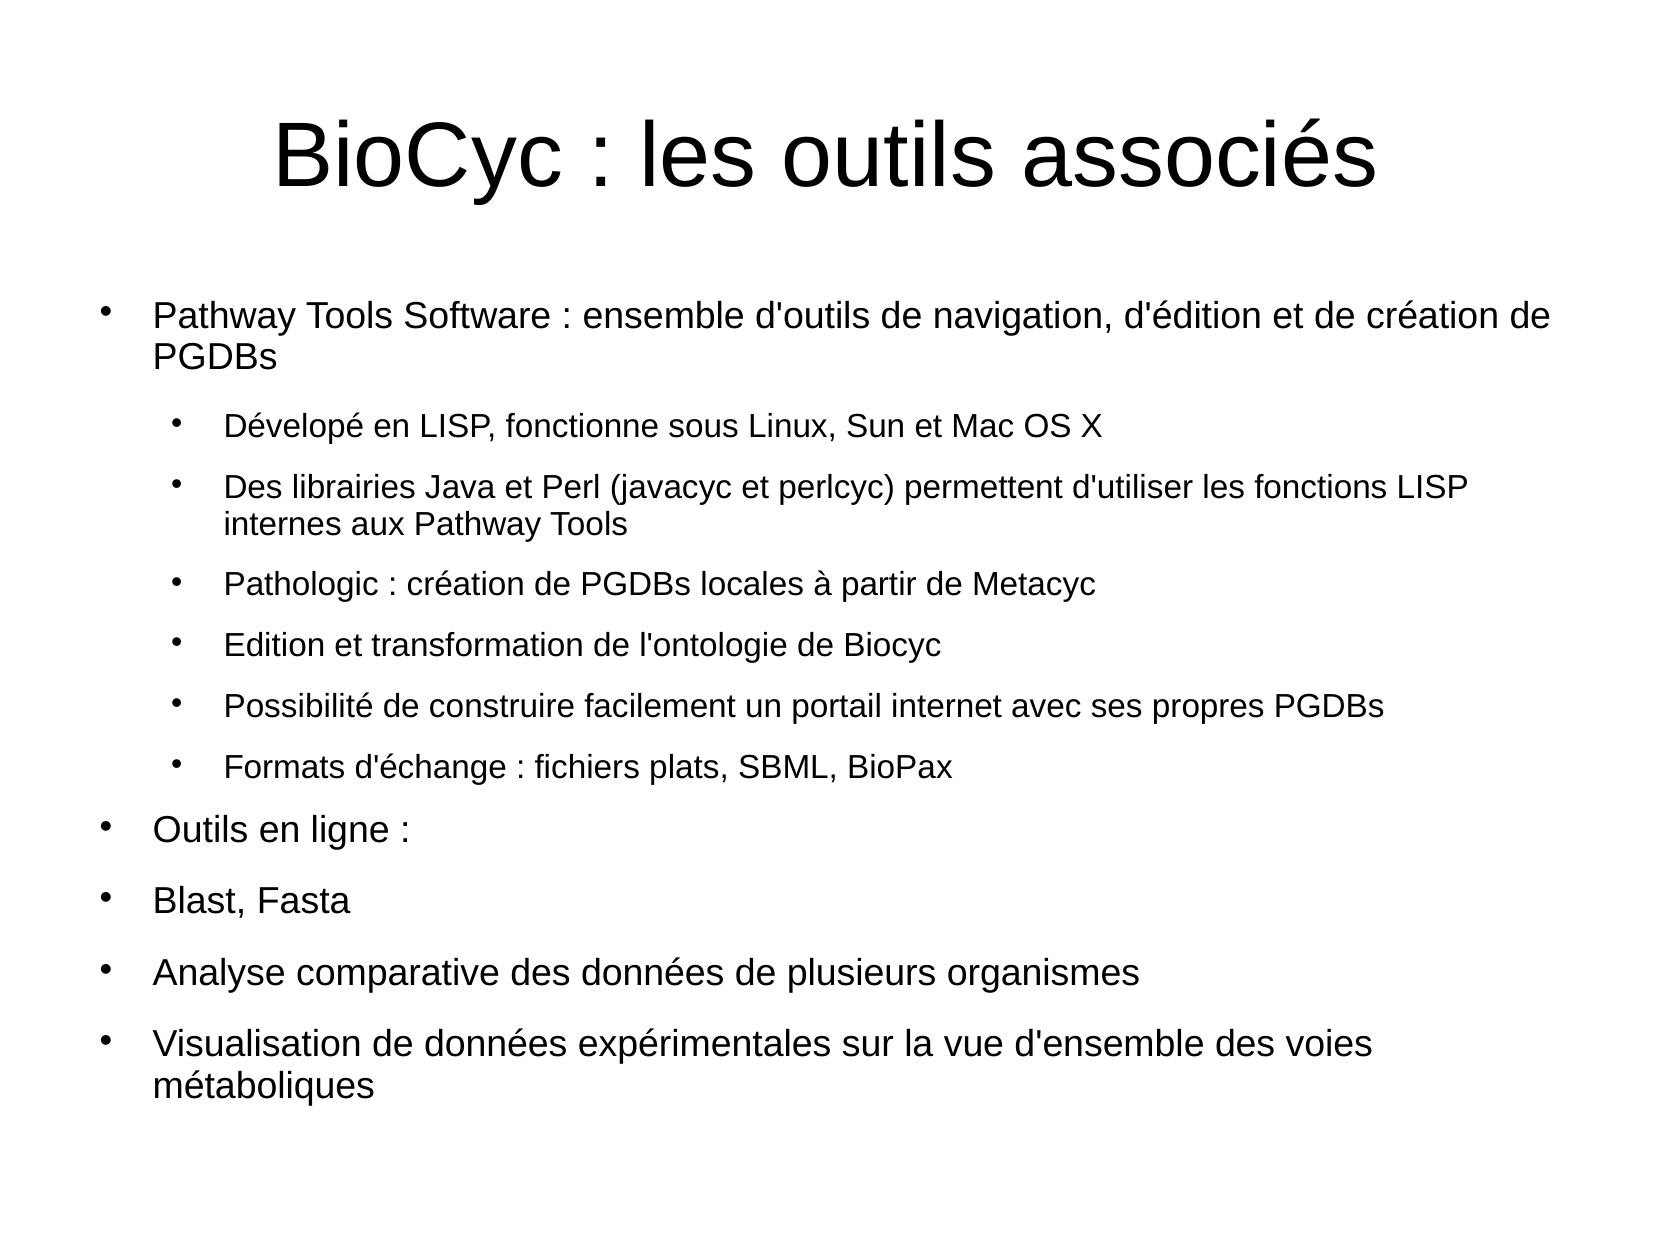

BioCyc : les outils associés
# Pathway Tools Software : ensemble d'outils de navigation, d'édition et de création de PGDBs
Dévelopé en LISP, fonctionne sous Linux, Sun et Mac OS X
Des librairies Java et Perl (javacyc et perlcyc) permettent d'utiliser les fonctions LISP internes aux Pathway Tools
Pathologic : création de PGDBs locales à partir de Metacyc
Edition et transformation de l'ontologie de Biocyc
Possibilité de construire facilement un portail internet avec ses propres PGDBs
Formats d'échange : fichiers plats, SBML, BioPax
Outils en ligne :
Blast, Fasta
Analyse comparative des données de plusieurs organismes
Visualisation de données expérimentales sur la vue d'ensemble des voies métaboliques